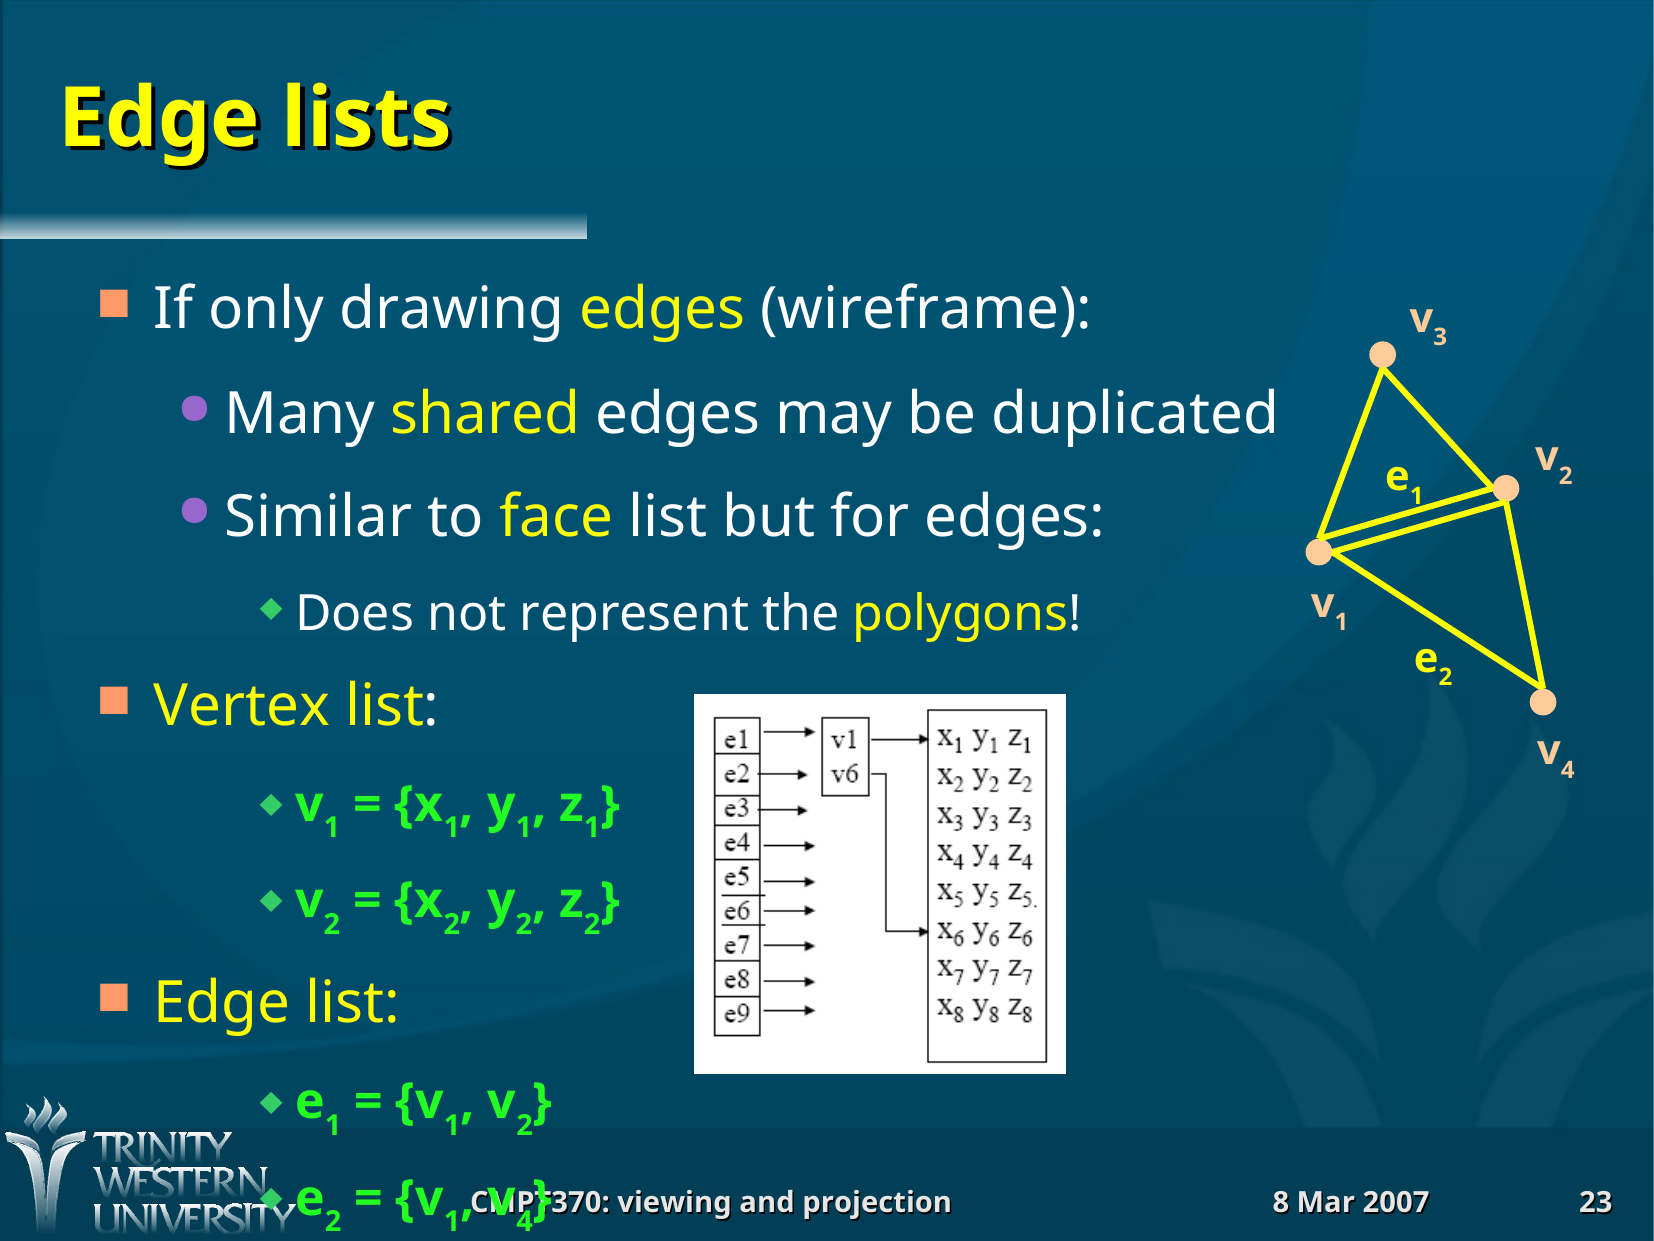

# Edge lists
If only drawing edges (wireframe):
Many shared edges may be duplicated
Similar to face list but for edges:
Does not represent the polygons!
Vertex list:
v1 = {x1, y1, z1}
v2 = {x2, y2, z2}
Edge list:
e1 = {v1, v2}
e2 = {v1, v4}
v3
v2
e1
v1
e2
v4
CMPT370: viewing and projection
8 Mar 2007
23